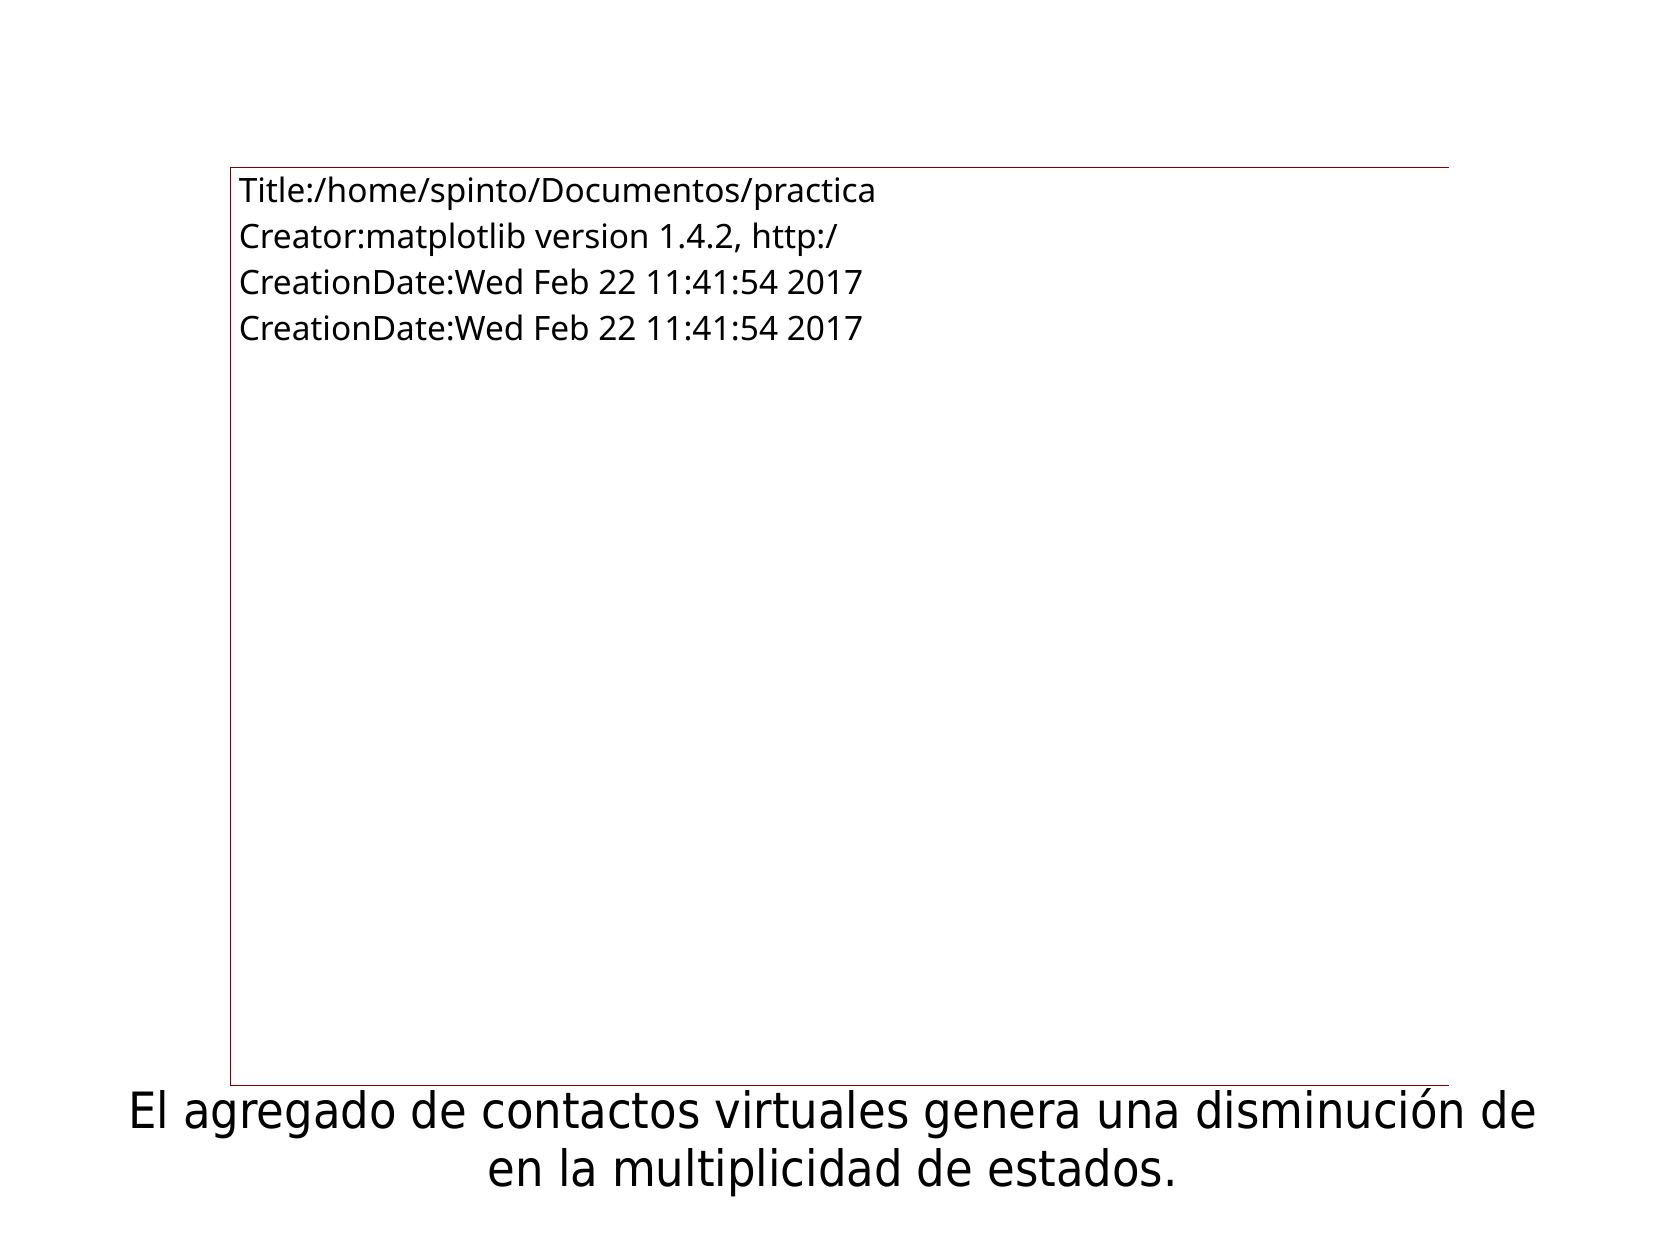

El agregado de contactos virtuales genera una disminución de en la multiplicidad de estados.